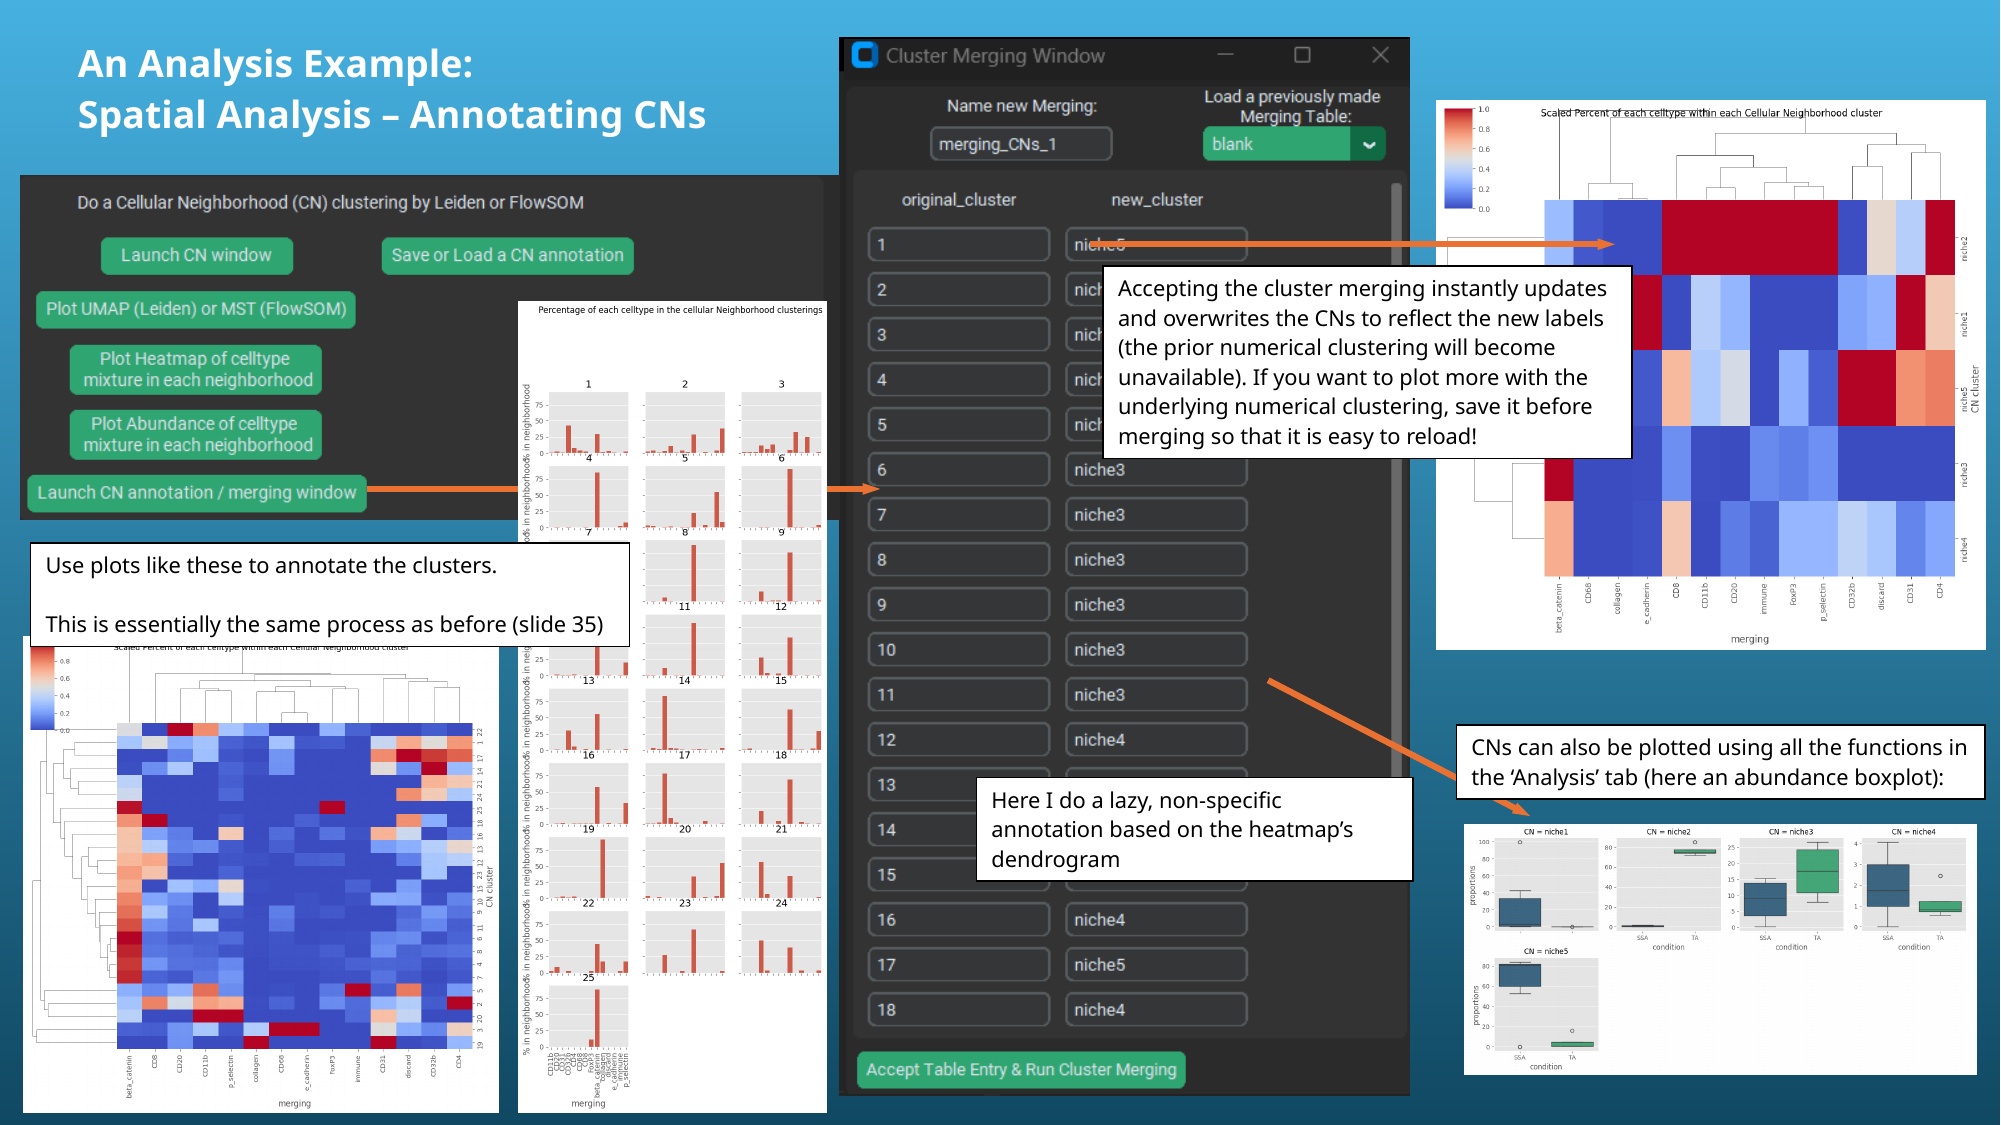

An Analysis Example:
Spatial Analysis – Annotating CNs
Accepting the cluster merging instantly updates and overwrites the CNs to reflect the new labels (the prior numerical clustering will become unavailable). If you want to plot more with the underlying numerical clustering, save it before merging so that it is easy to reload!
Use plots like these to annotate the clusters.
This is essentially the same process as before (slide 35)
CNs can also be plotted using all the functions in the ‘Analysis’ tab (here an abundance boxplot):
Here I do a lazy, non-specific annotation based on the heatmap’s dendrogram